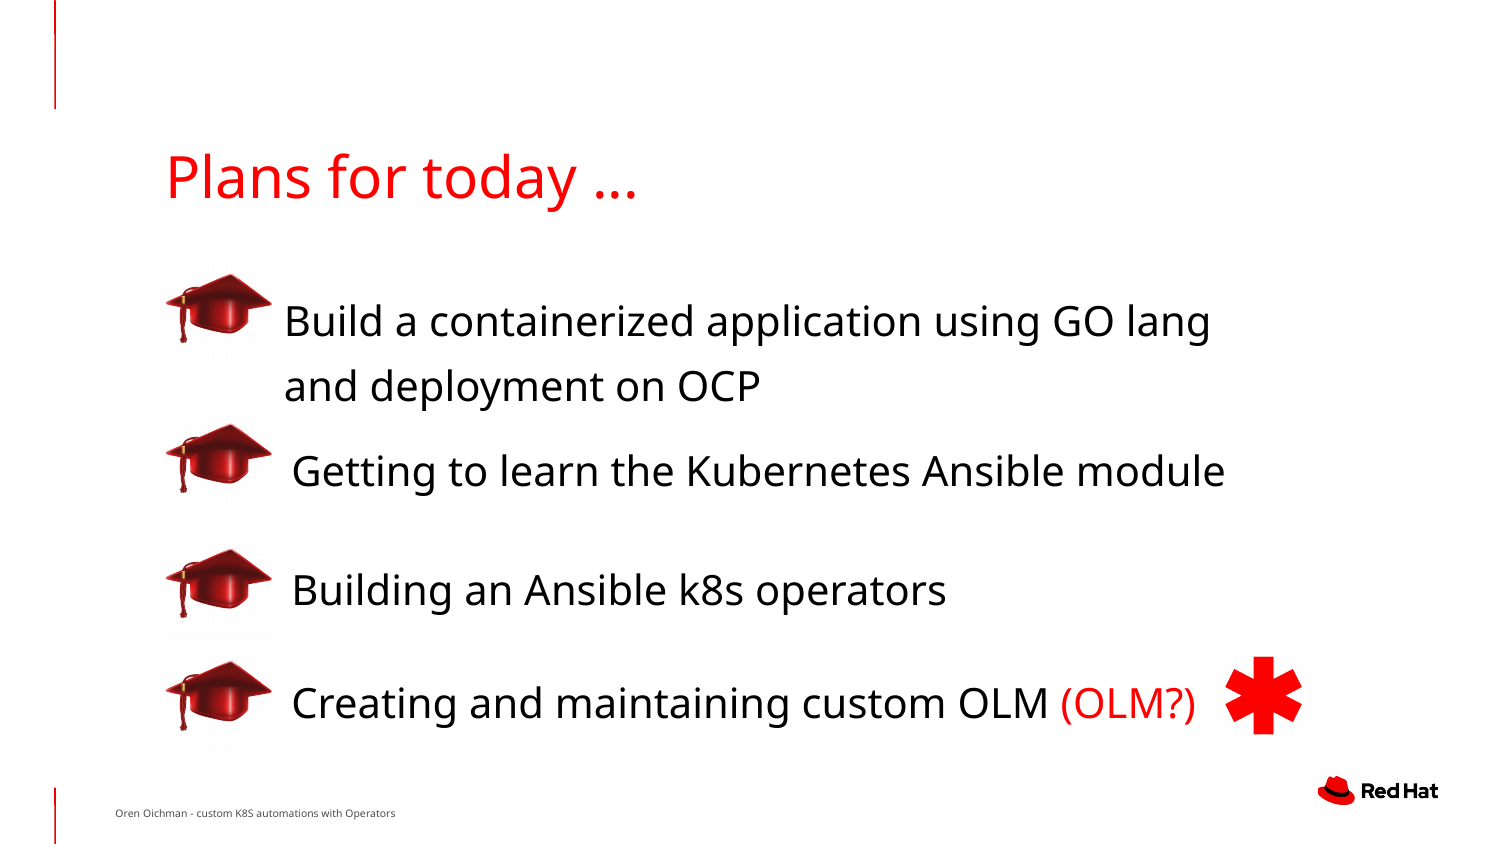

# Plans for today ...
Build a containerized application using GO lang and deployment on OCP
Getting to learn the Kubernetes Ansible module
Building an Ansible k8s operators
Creating and maintaining custom OLM (OLM?)
Oren Oichman - custom K8S automations with Operators